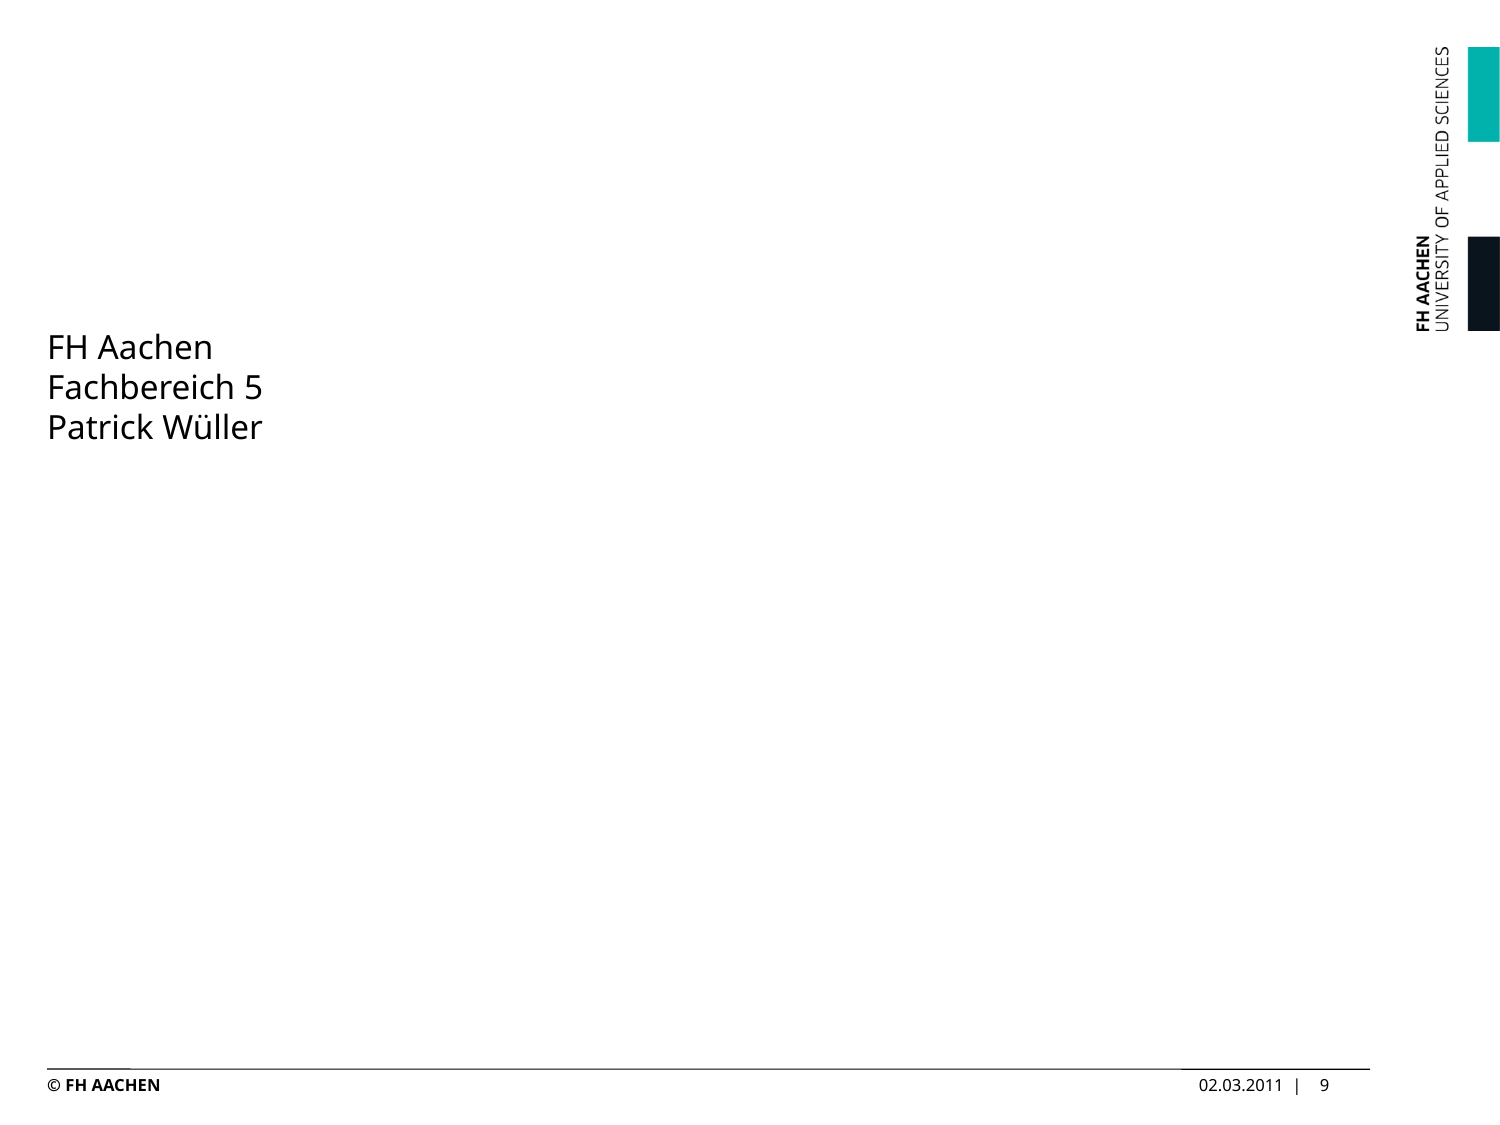

# FH Aachen Fachbereich 5 Patrick Wüller
© FH AACHEN
02.03.2011 |